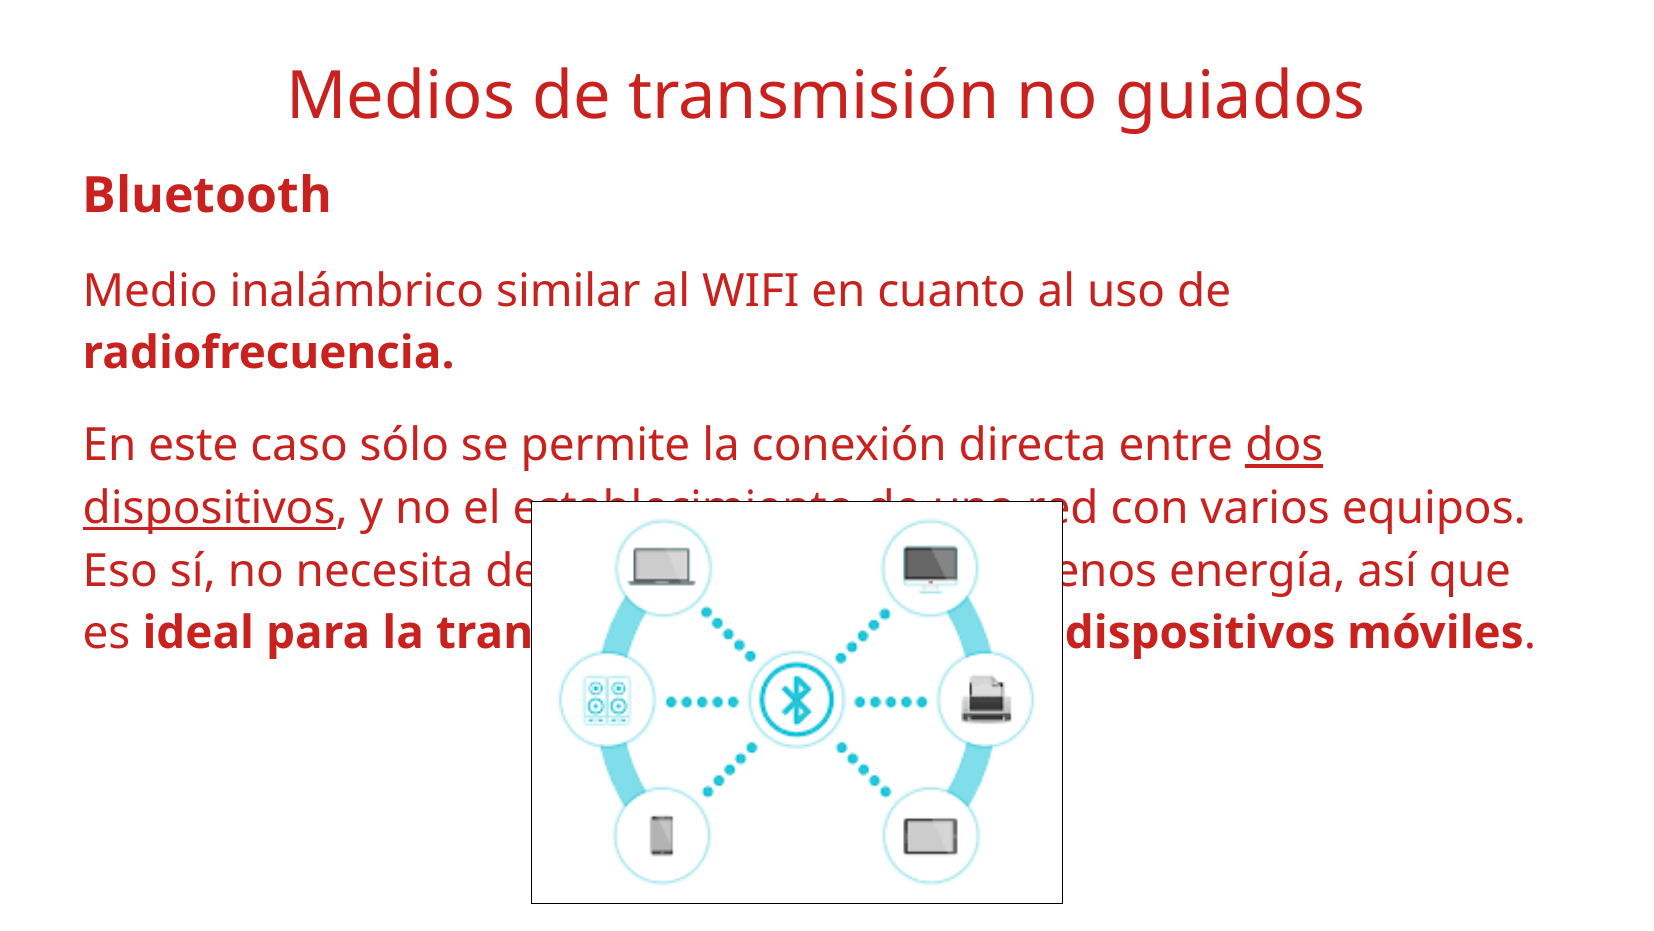

# Medios de transmisión no guiados
Bluetooth
Medio inalámbrico similar al WIFI en cuanto al uso de radiofrecuencia.
En este caso sólo se permite la conexión directa entre dos dispositivos, y no el establecimiento de una red con varios equipos. Eso sí, no necesita de un router y consume menos energía, así que es ideal para la transmisión de datos entre dispositivos móviles.